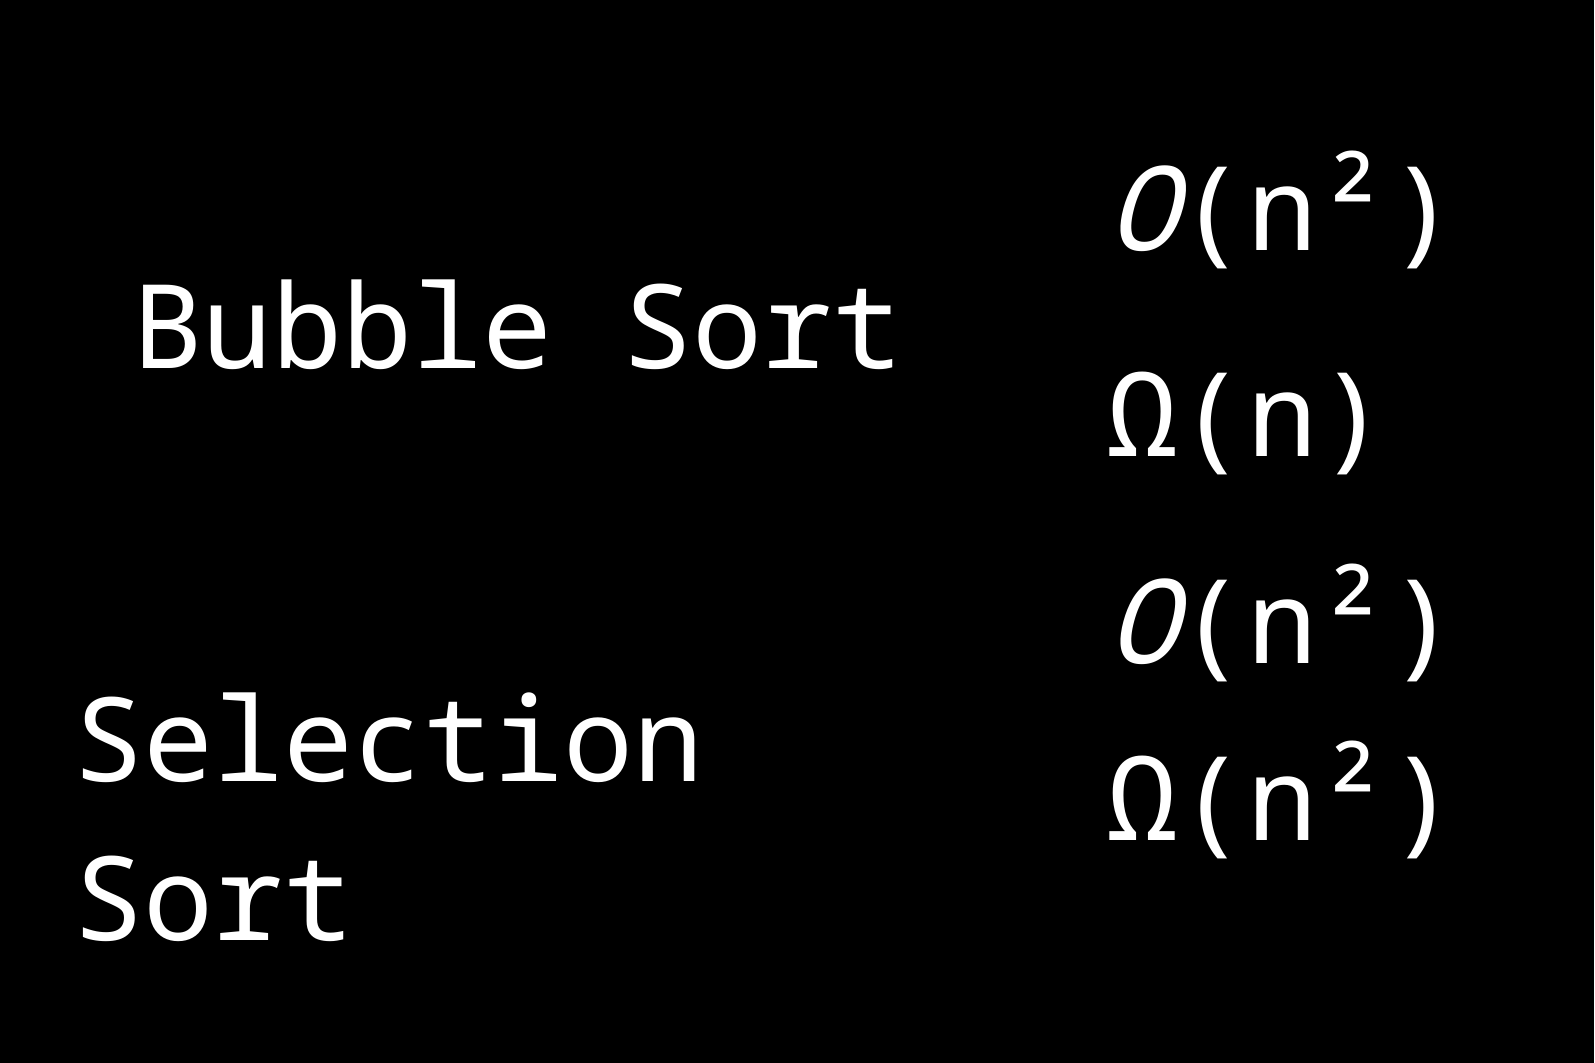

O(n²)
Bubble Sort
Ω(n)
O(n²)
Selection Sort
Ω(n²)